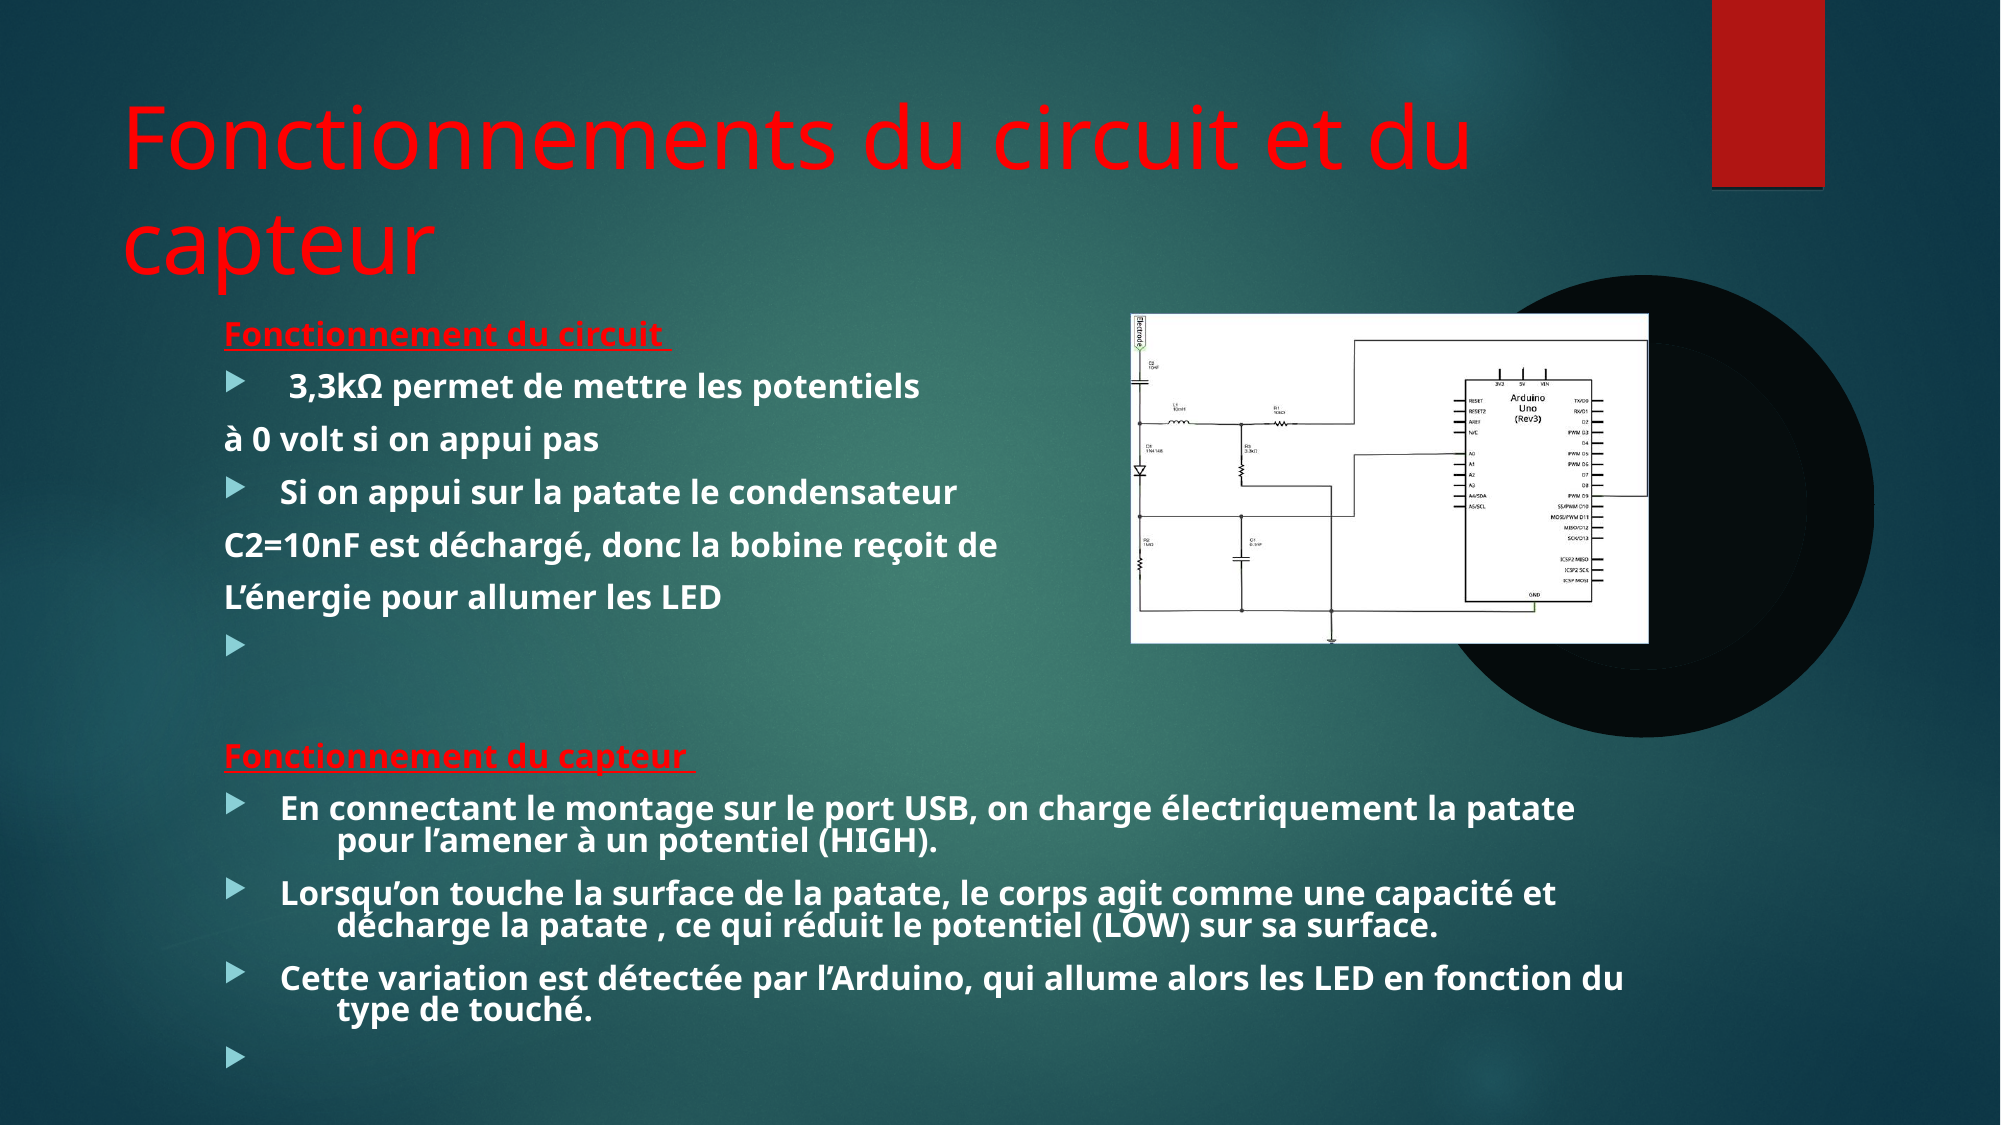

# Fonctionnements du circuit et du capteur
Fonctionnement du circuit
 3,3kΩ permet de mettre les potentiels
à 0 volt si on appui pas
Si on appui sur la patate le condensateur
C2=10nF est déchargé, donc la bobine reçoit de
L’énergie pour allumer les LED
Fonctionnement du capteur
En connectant le montage sur le port USB, on charge électriquement la patate pour l’amener à un potentiel (HIGH).
Lorsqu’on touche la surface de la patate, le corps agit comme une capacité et décharge la patate , ce qui réduit le potentiel (LOW) sur sa surface.
Cette variation est détectée par l’Arduino, qui allume alors les LED en fonction du type de touché.